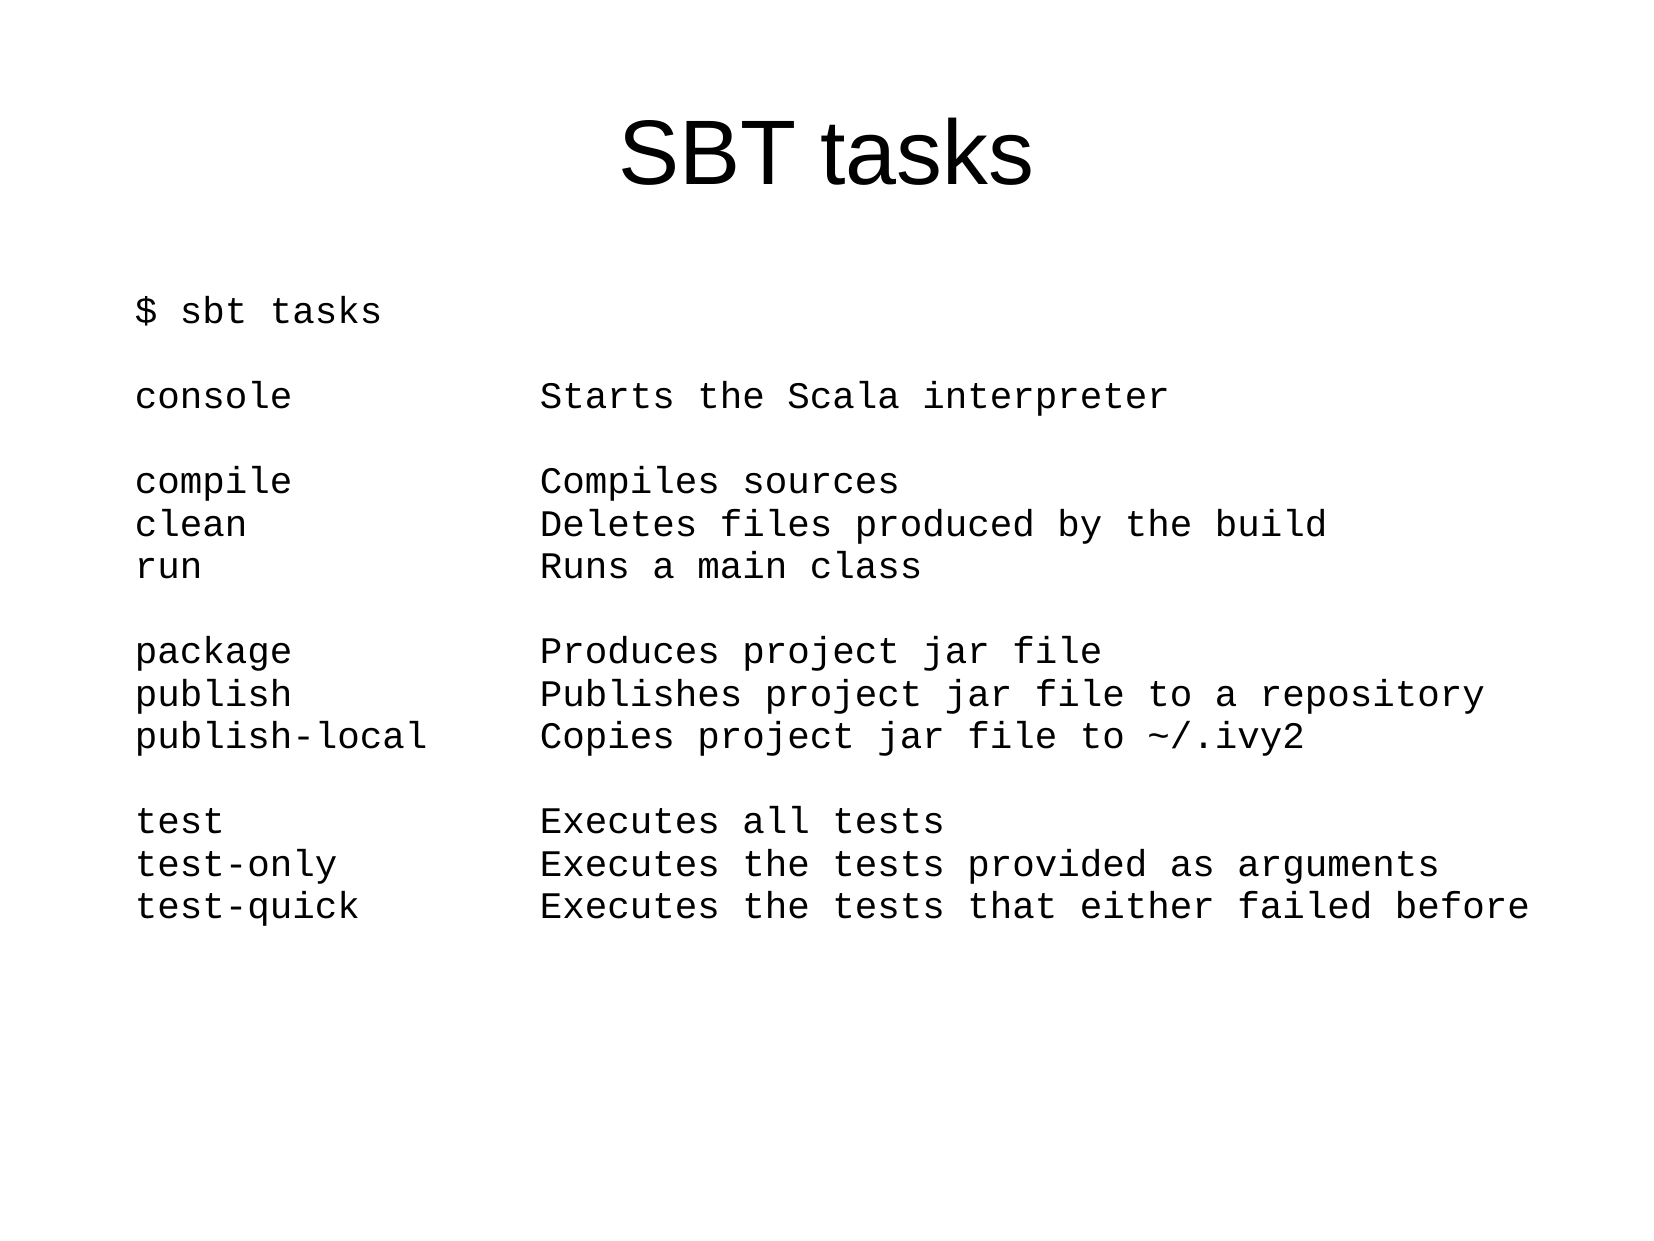

# SBT tasks
$ sbt tasks
console Starts the Scala interpreter
compile Compiles sources
clean Deletes files produced by the build
run Runs a main class
package Produces project jar file
publish Publishes project jar file to a repository
publish-local Copies project jar file to ~/.ivy2
test Executes all tests
test-only Executes the tests provided as arguments
test-quick Executes the tests that either failed before